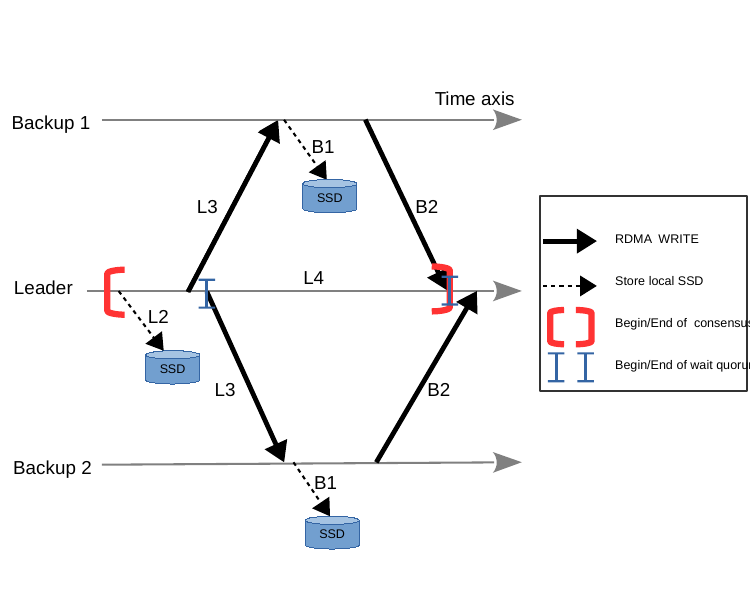

Time axis
Backup 1
B1
SSD
L3
B2
 RDMA WRITE
 Store local SSD
 Begin/End of consensus
 Begin/End of wait quorum
L4
Leader
L2
SSD
L3
B2
Backup 2
B1
SSD